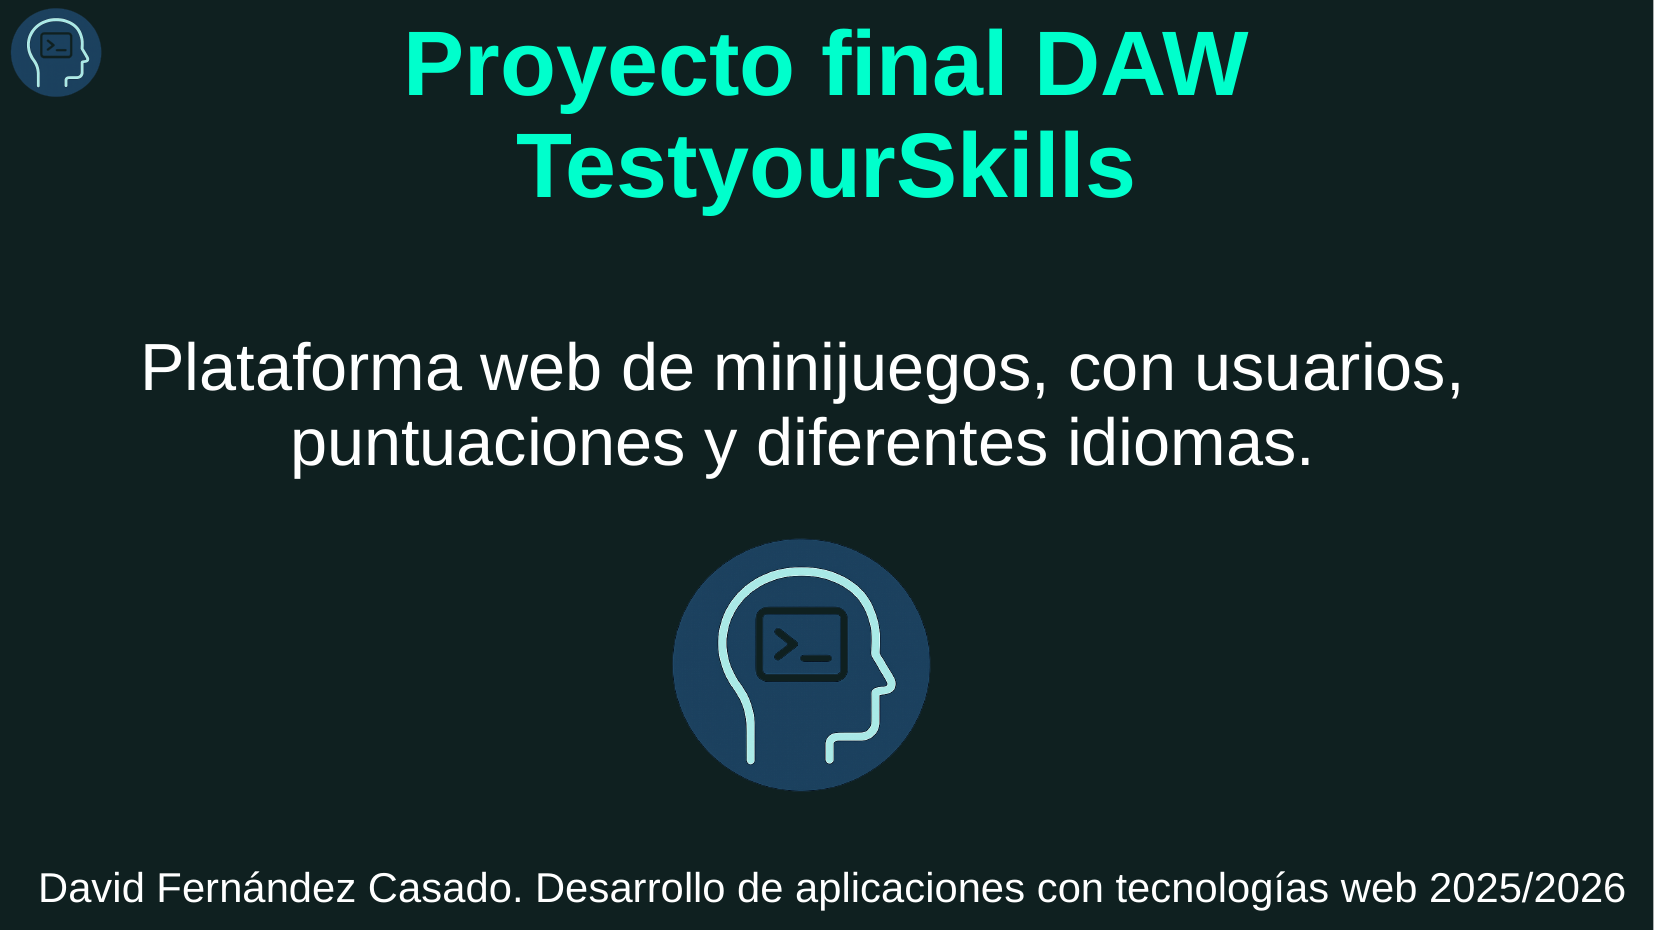

# Proyecto final DAW TestyourSkills
Plataforma web de minijuegos, con usuarios, puntuaciones y diferentes idiomas.
David Fernández Casado. Desarrollo de aplicaciones con tecnologías web 2025/2026